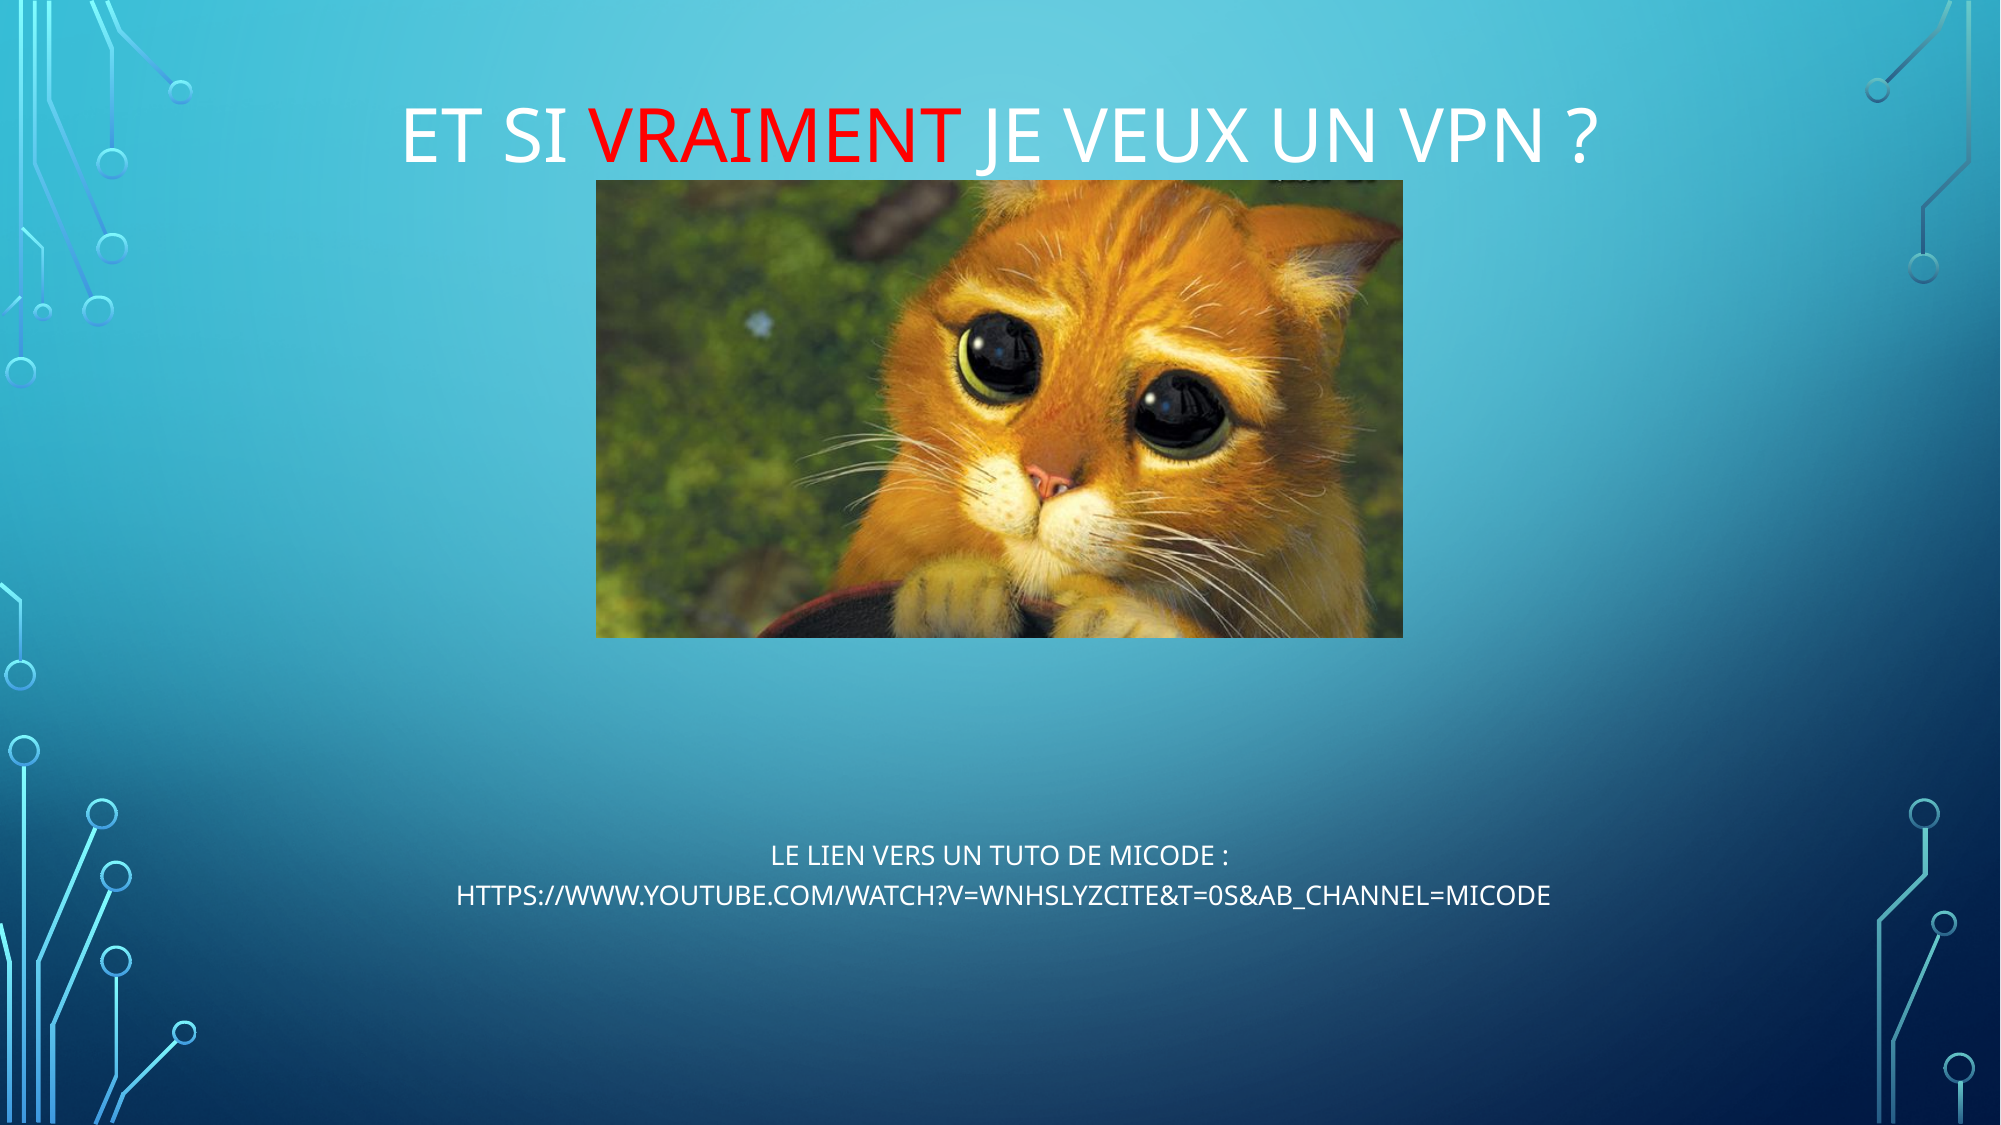

# ET SI VRAIMENT JE VEUX UN VPN ?
Le lien vers un tuto de MICODE :
 https://www.youtube.com/watch?v=wnHslYZCiTE&t=0s&ab_channel=Micode